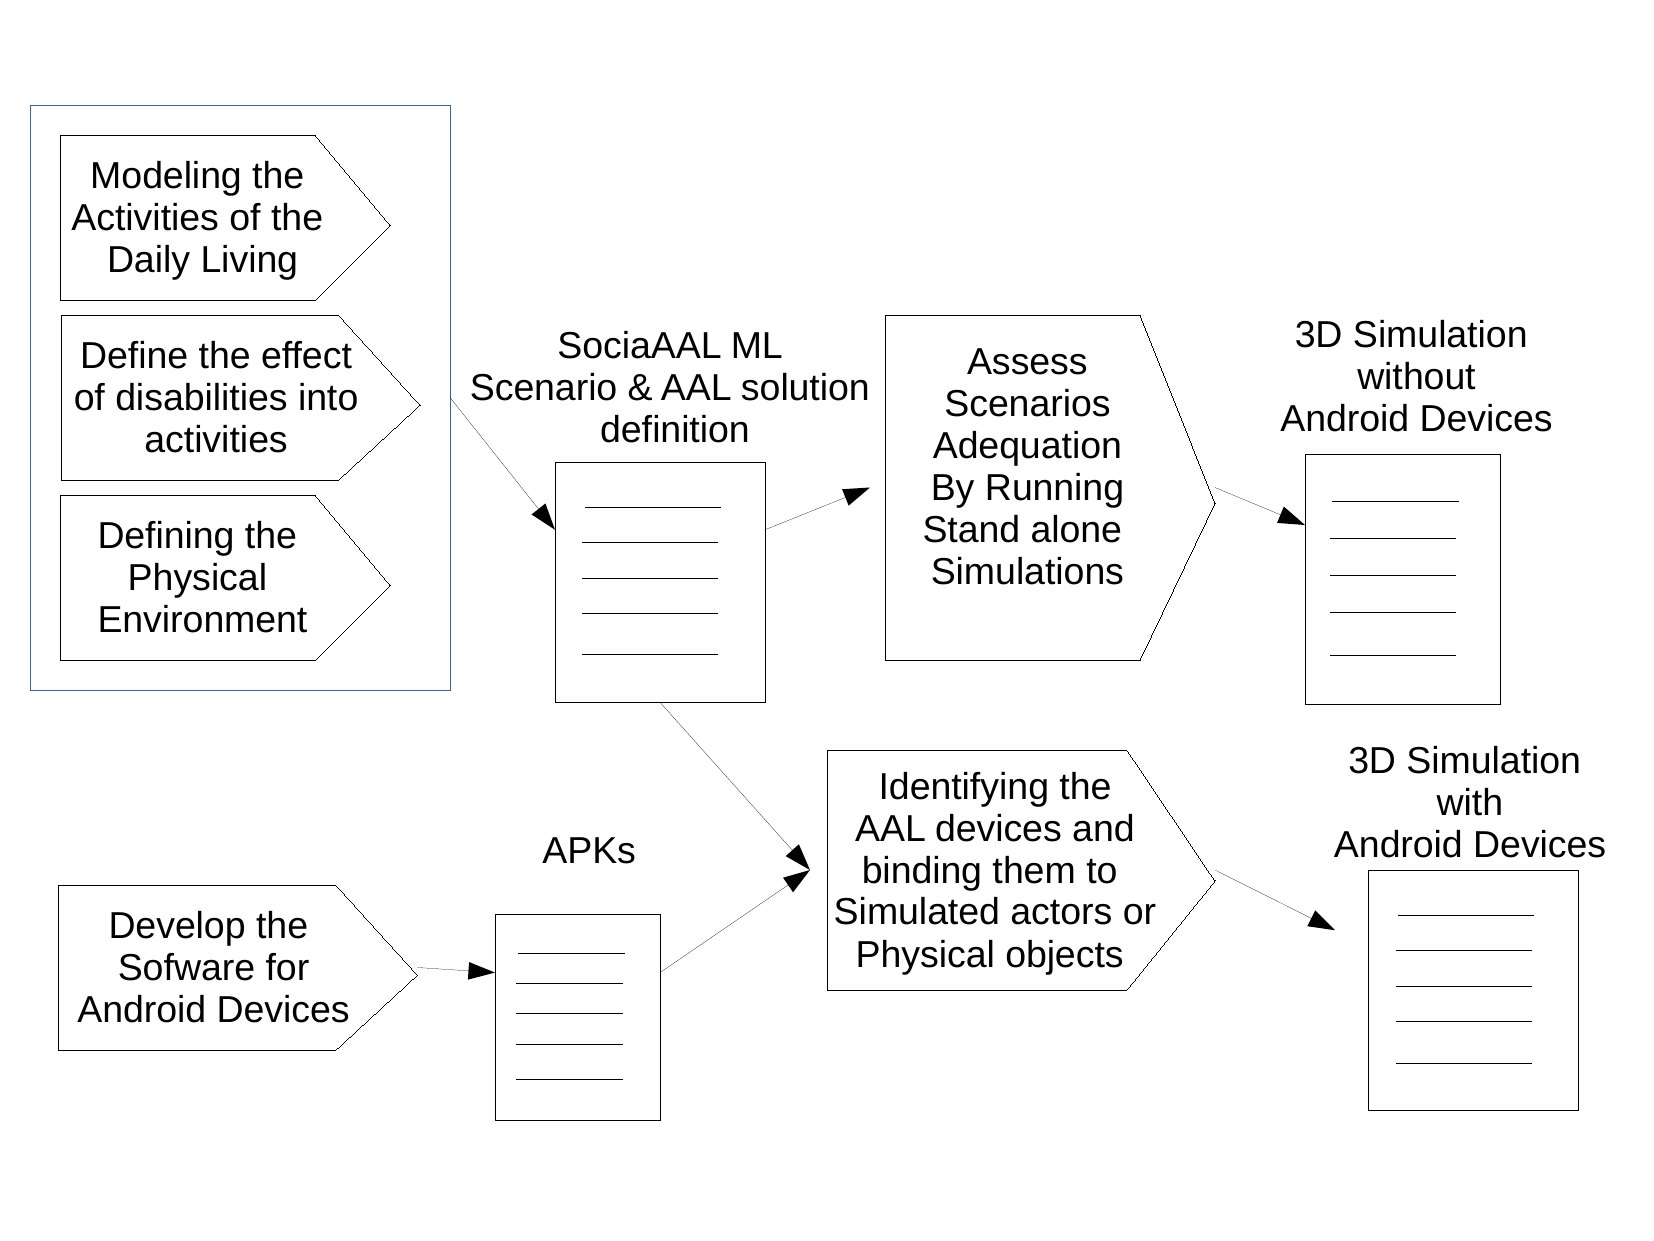

Modeling the
Activities of the
Daily Living
Define the effect
of disabilities into
activities
Assess
Scenarios
Adequation
By Running
Stand alone
Simulations
3D Simulation
without
Android Devices
SociaAAL ML
Scenario & AAL solution
definition
Defining the
Physical
Environment
Identifying the
AAL devices and
binding them to
Simulated actors or
Physical objects
3D Simulation
with
Android Devices
APKs
Develop the
Sofware for
Android Devices